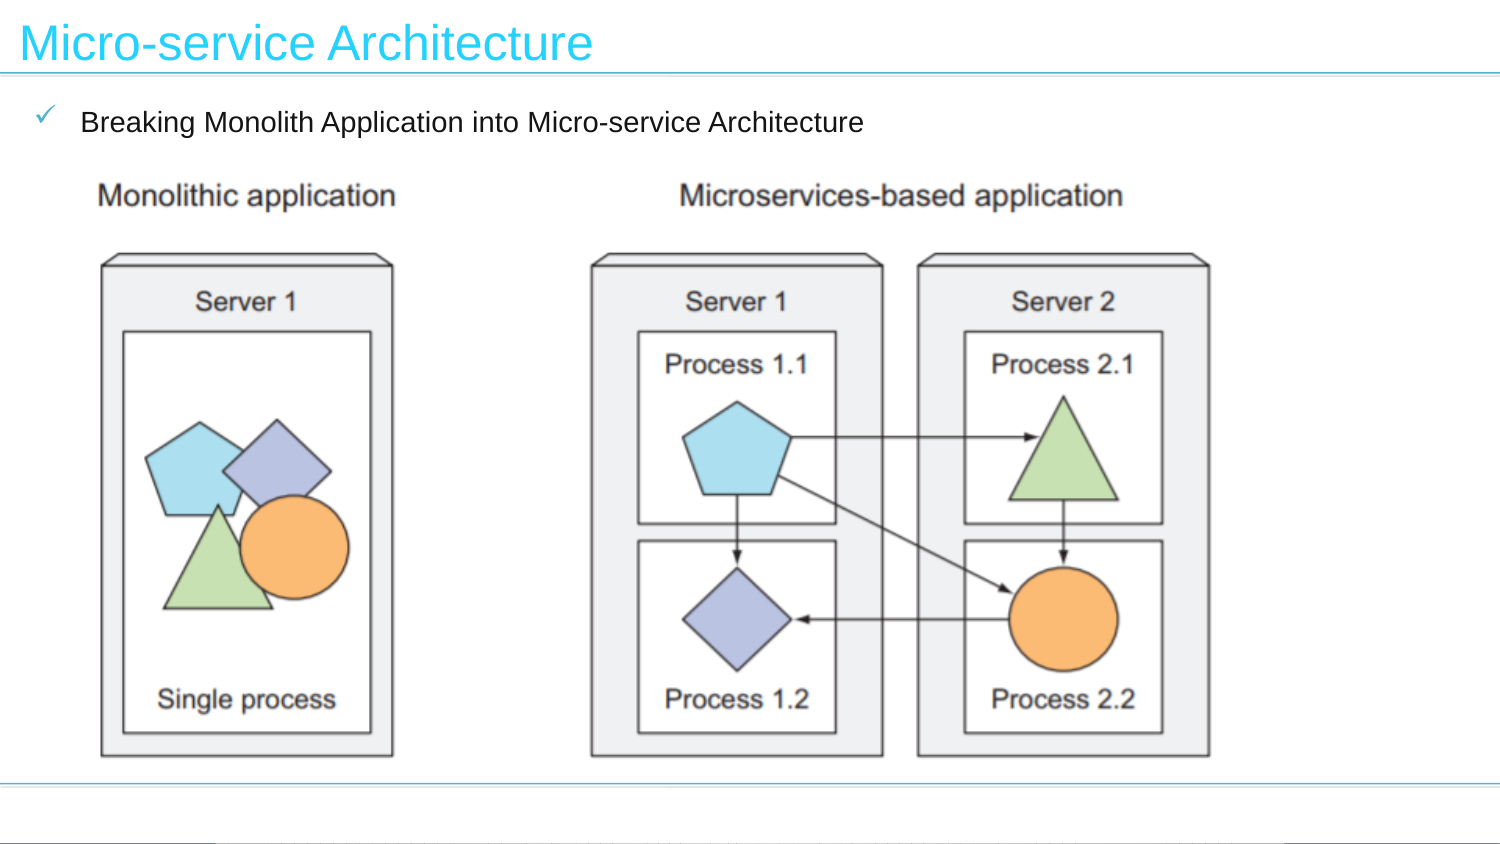

Micro-service Architecture
# Breaking Monolith Application into Micro-service Architecture